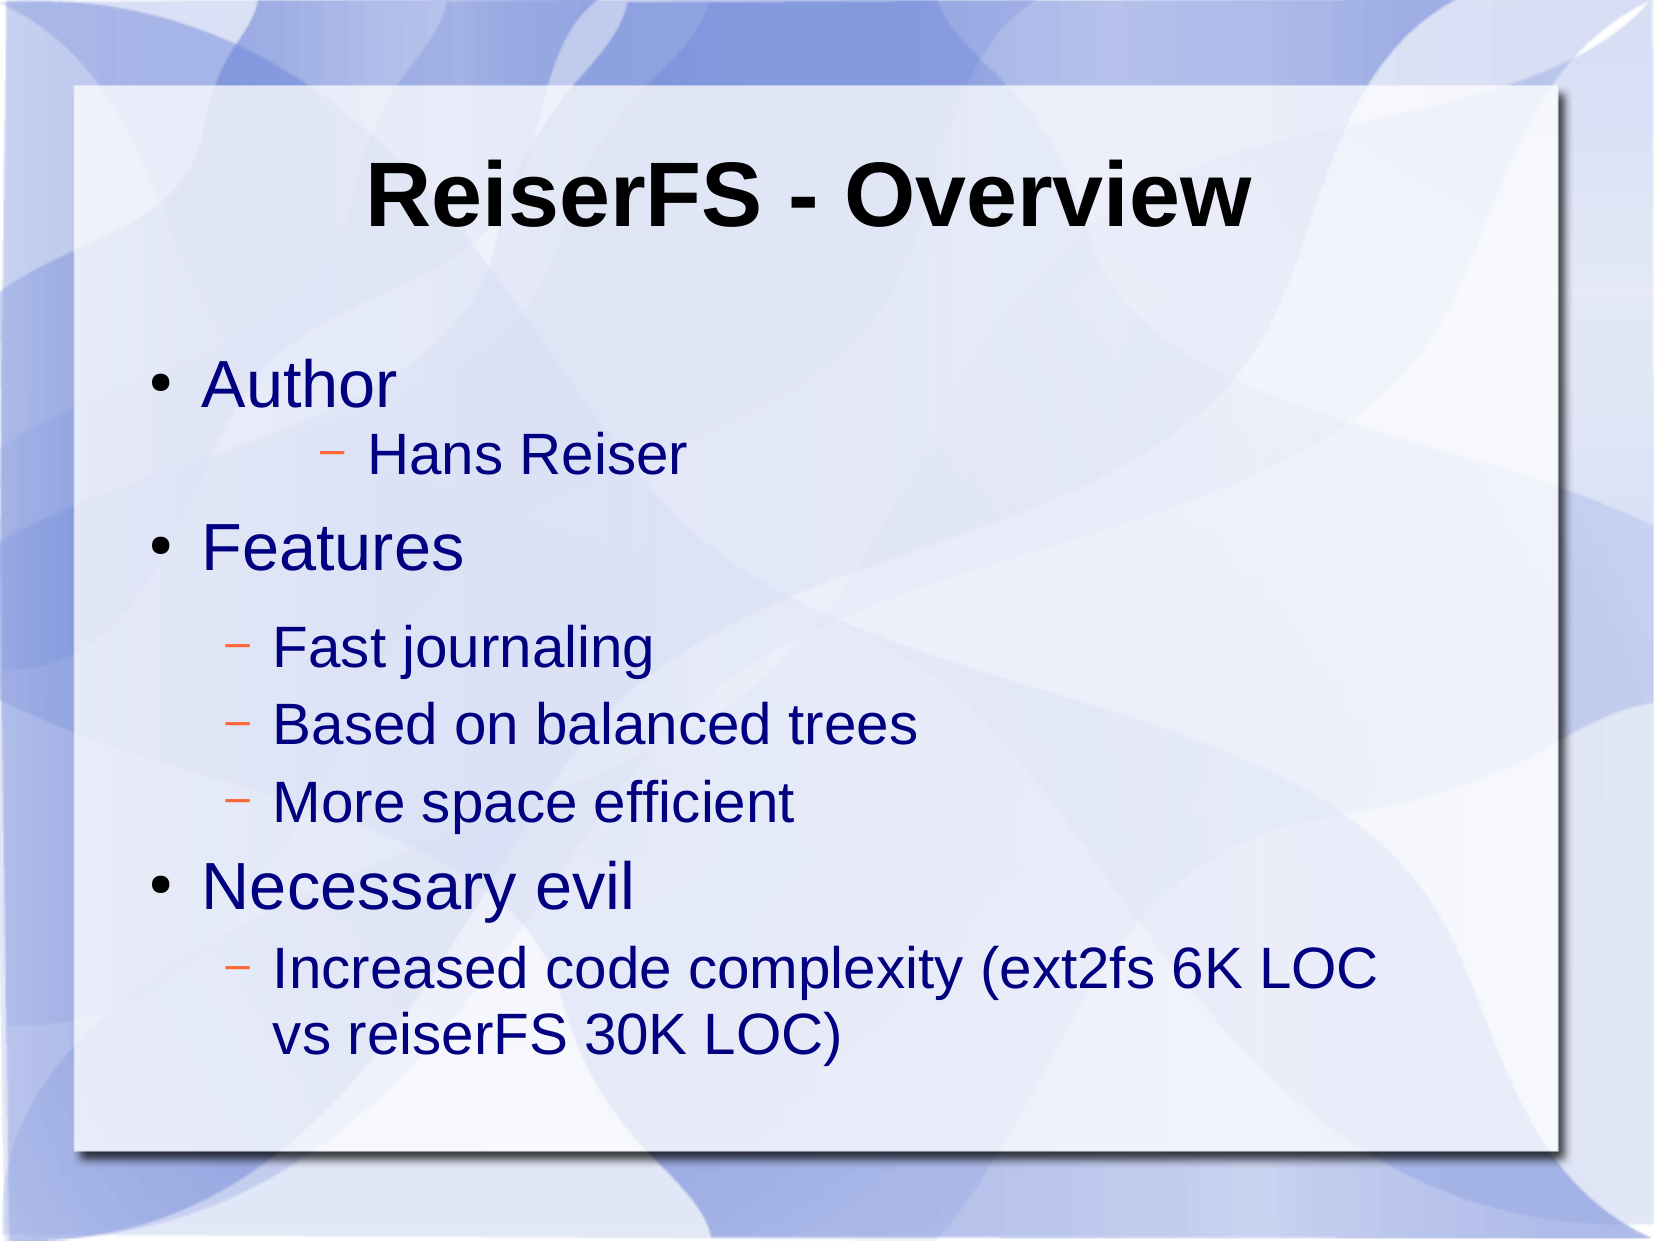

# ReiserFS - Overview
Author
Hans Reiser
Features
Fast journaling
Based on balanced trees
More space efficient
Necessary evil
Increased code complexity (ext2fs 6K LOC vs reiserFS 30K LOC)